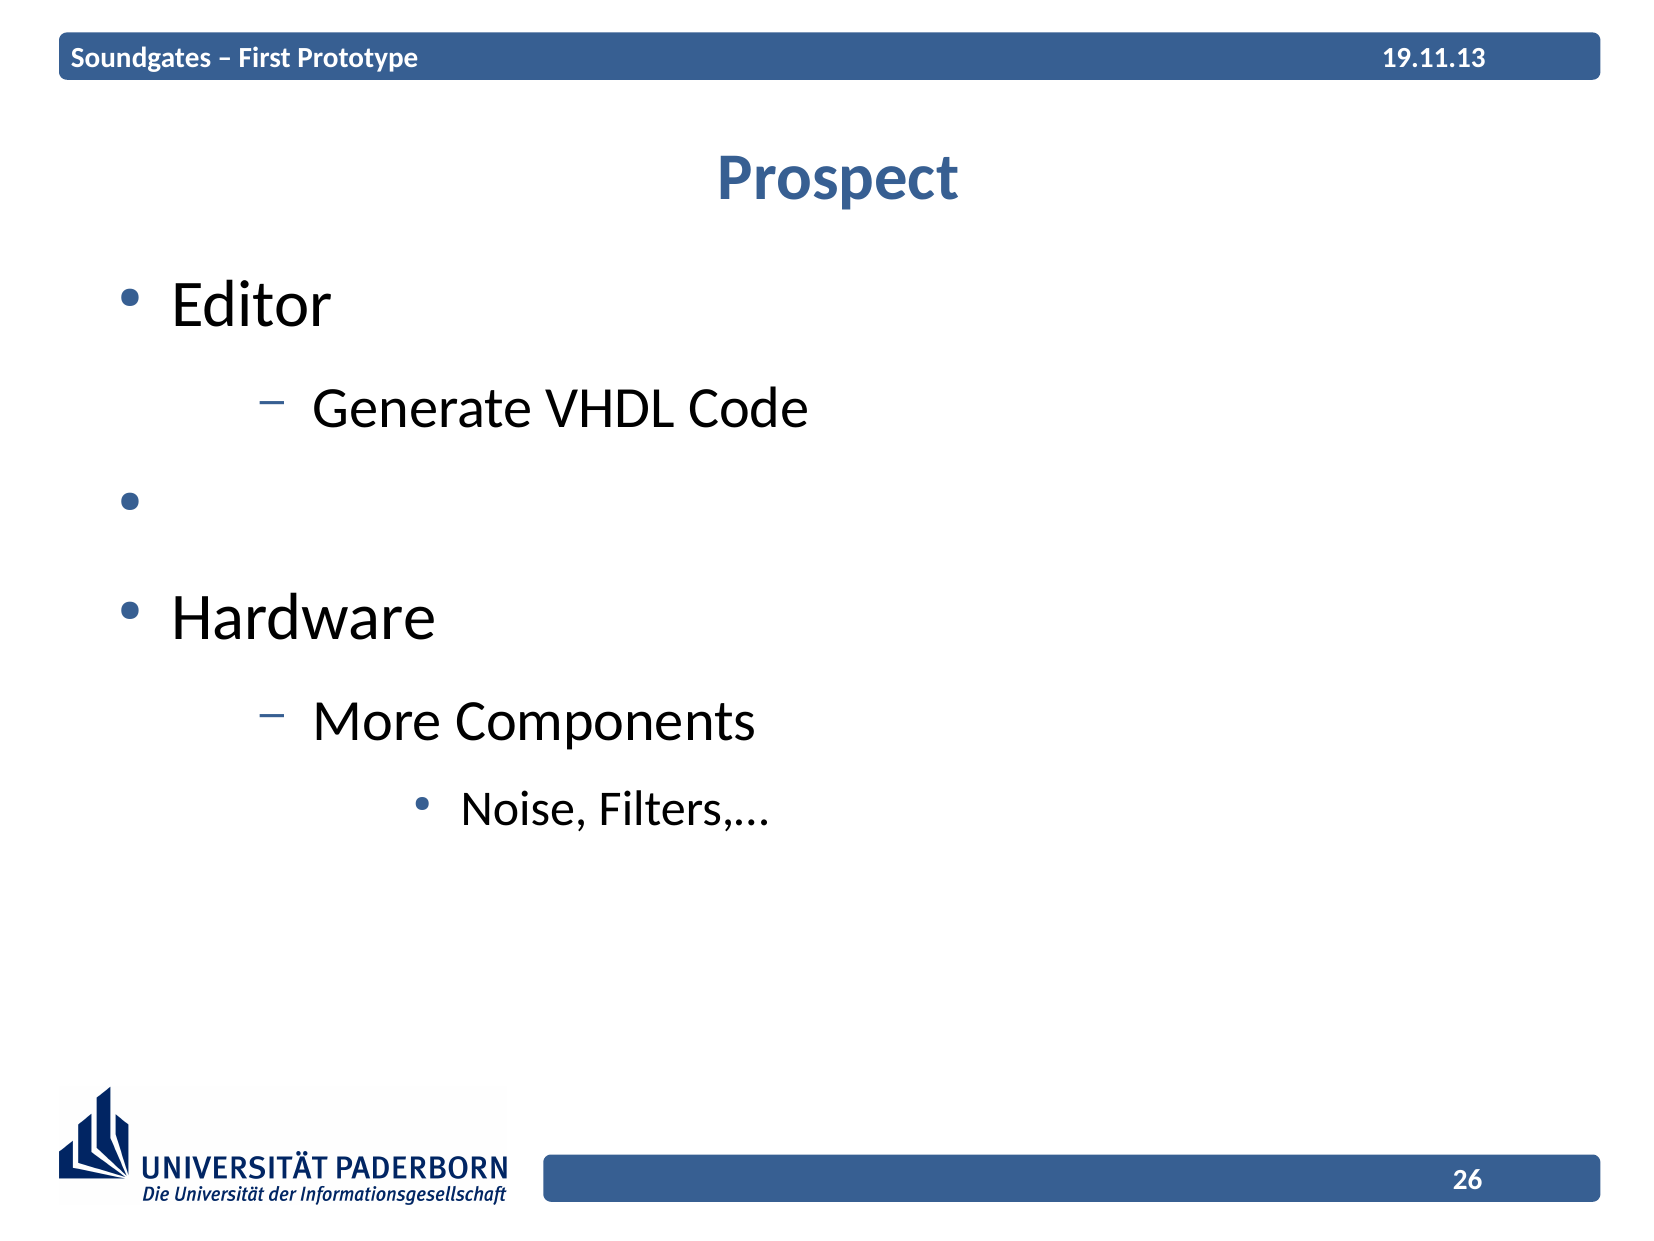

Soundgates – First Prototype
19.11.13
# Prospect
Editor
Generate VHDL Code
Hardware
More Components
Noise, Filters,…